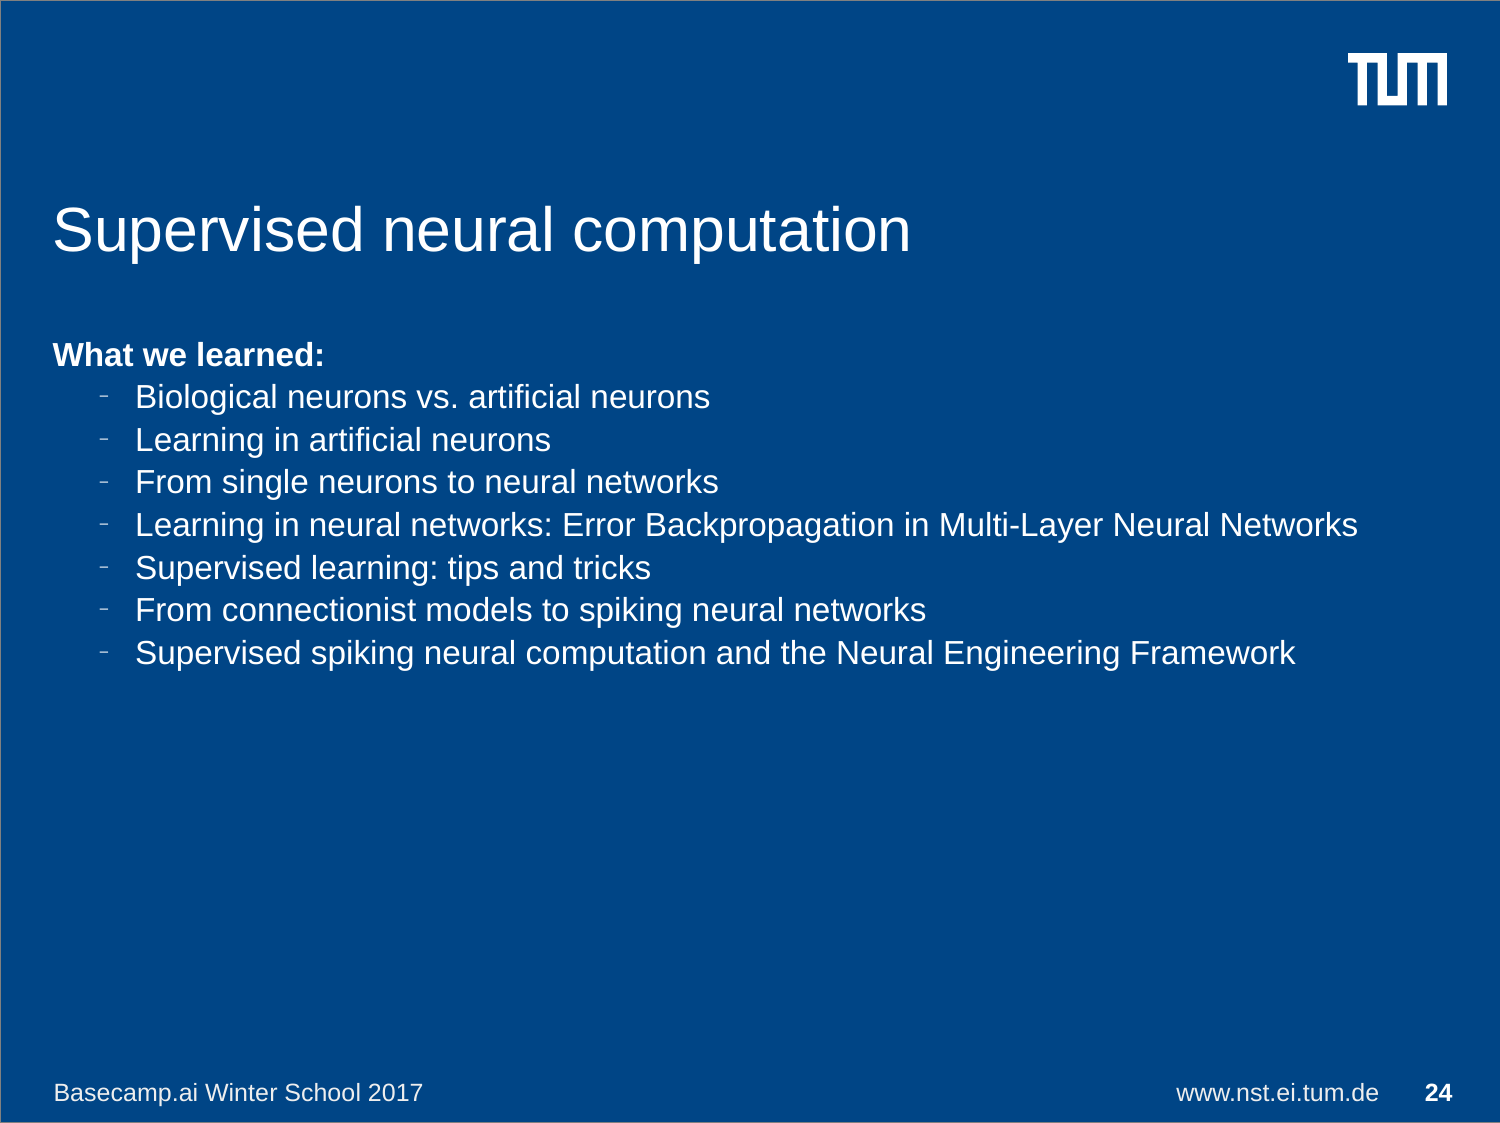

# Supervised neural computation
What we learned:
Biological neurons vs. artificial neurons
Learning in artificial neurons
From single neurons to neural networks
Learning in neural networks: Error Backpropagation in Multi-Layer Neural Networks
Supervised learning: tips and tricks
From connectionist models to spiking neural networks
Supervised spiking neural computation and the Neural Engineering Framework